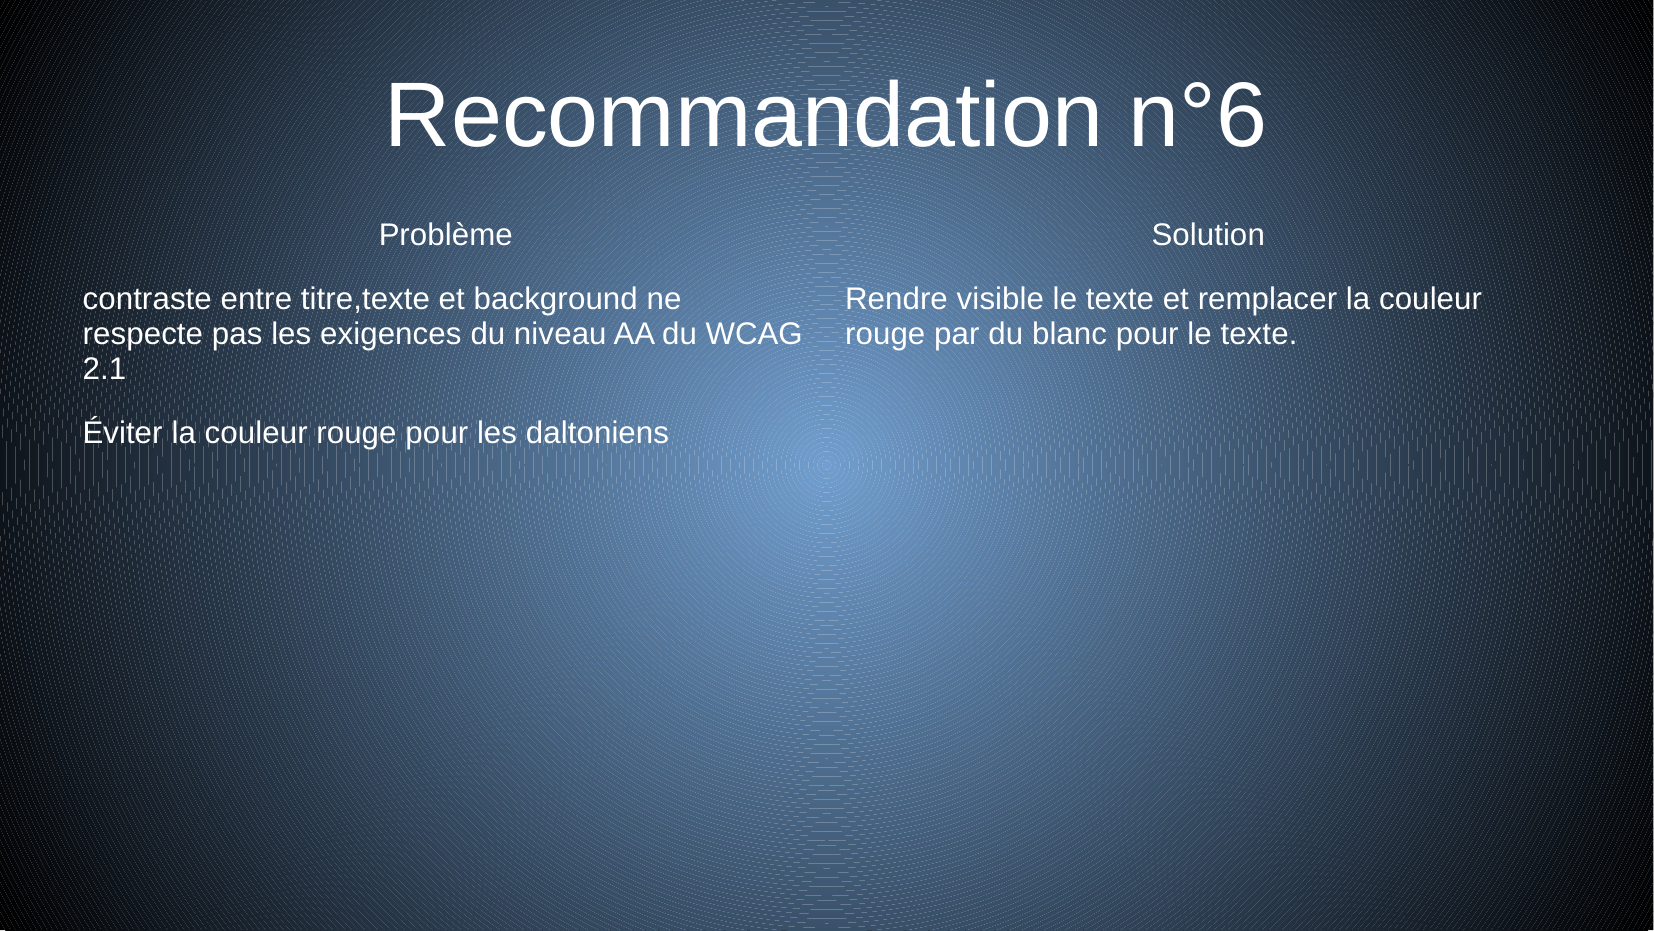

# Recommandation n°6
Problème
contraste entre titre,texte et background ne respecte pas les exigences du niveau AA du WCAG 2.1
Éviter la couleur rouge pour les daltoniens
Solution
Rendre visible le texte et remplacer la couleur rouge par du blanc pour le texte.